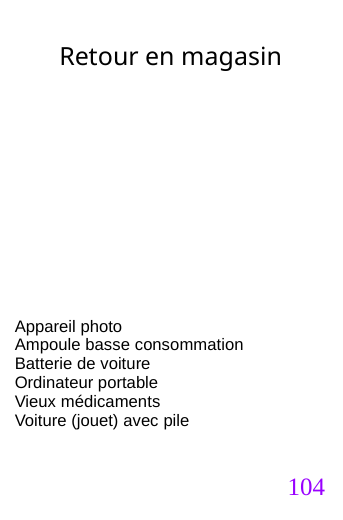

Retour en magasin
Appareil photo
Ampoule basse consommation
Batterie de voiture
Ordinateur portable
Vieux médicaments
Voiture (jouet) avec pile
104